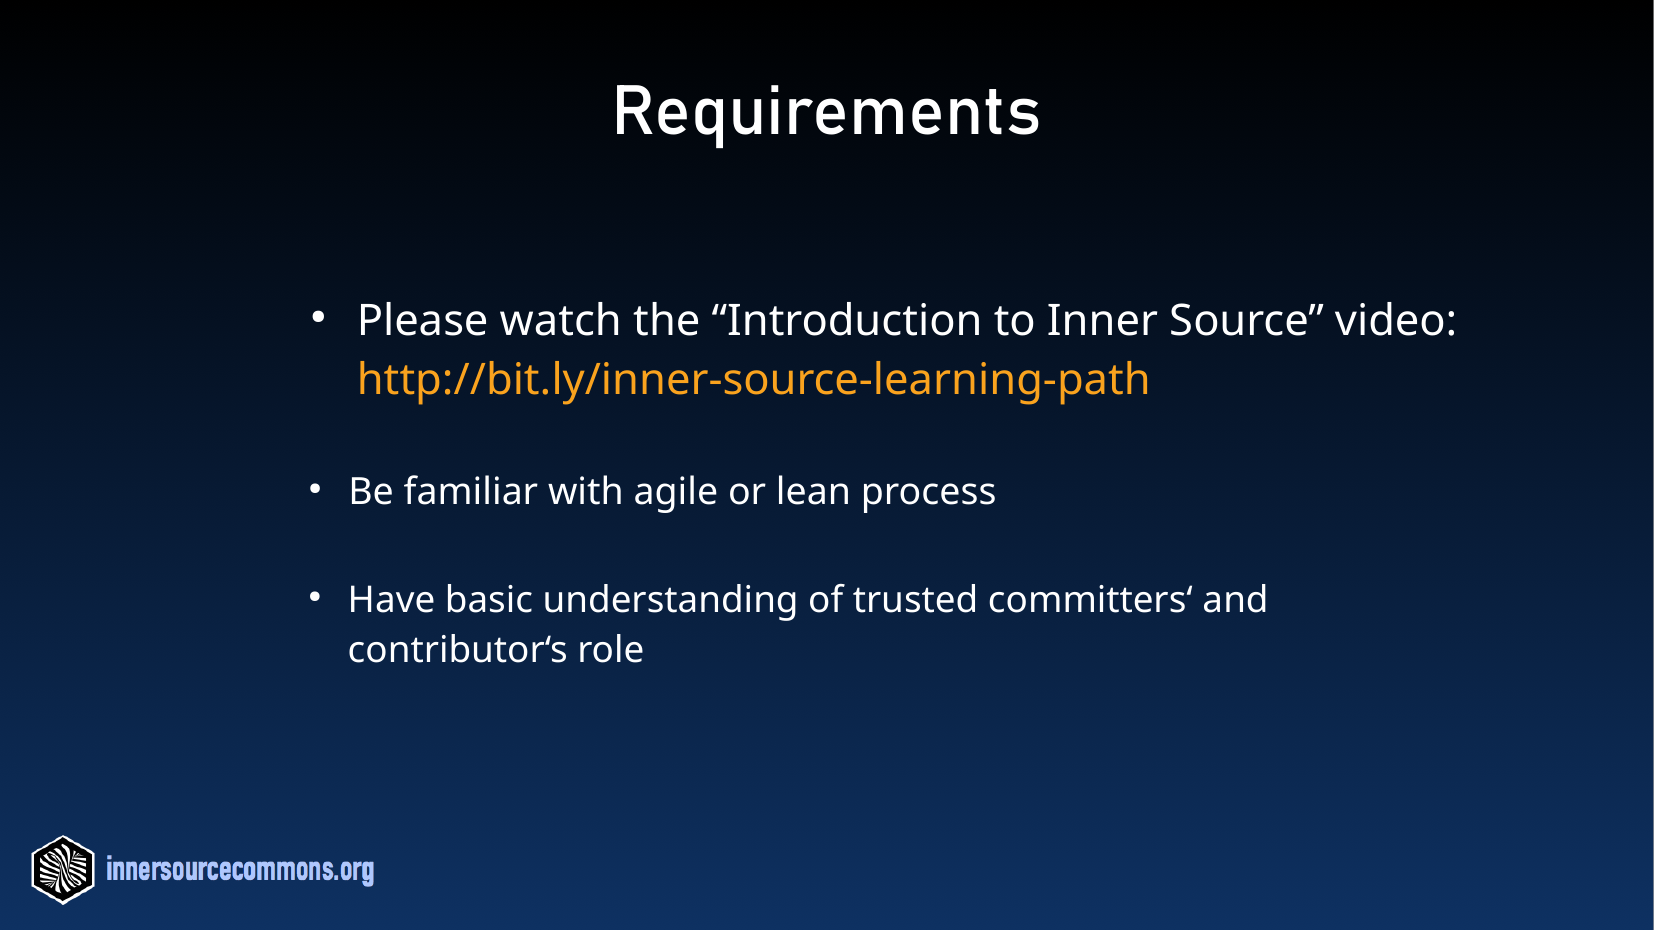

# Requirements
Please watch the “Introduction to Inner Source” video:
http://bit.ly/inner-source-learning-path
Be familiar with agile or lean process
Have basic understanding of trusted committers‘ and
contributor‘s role